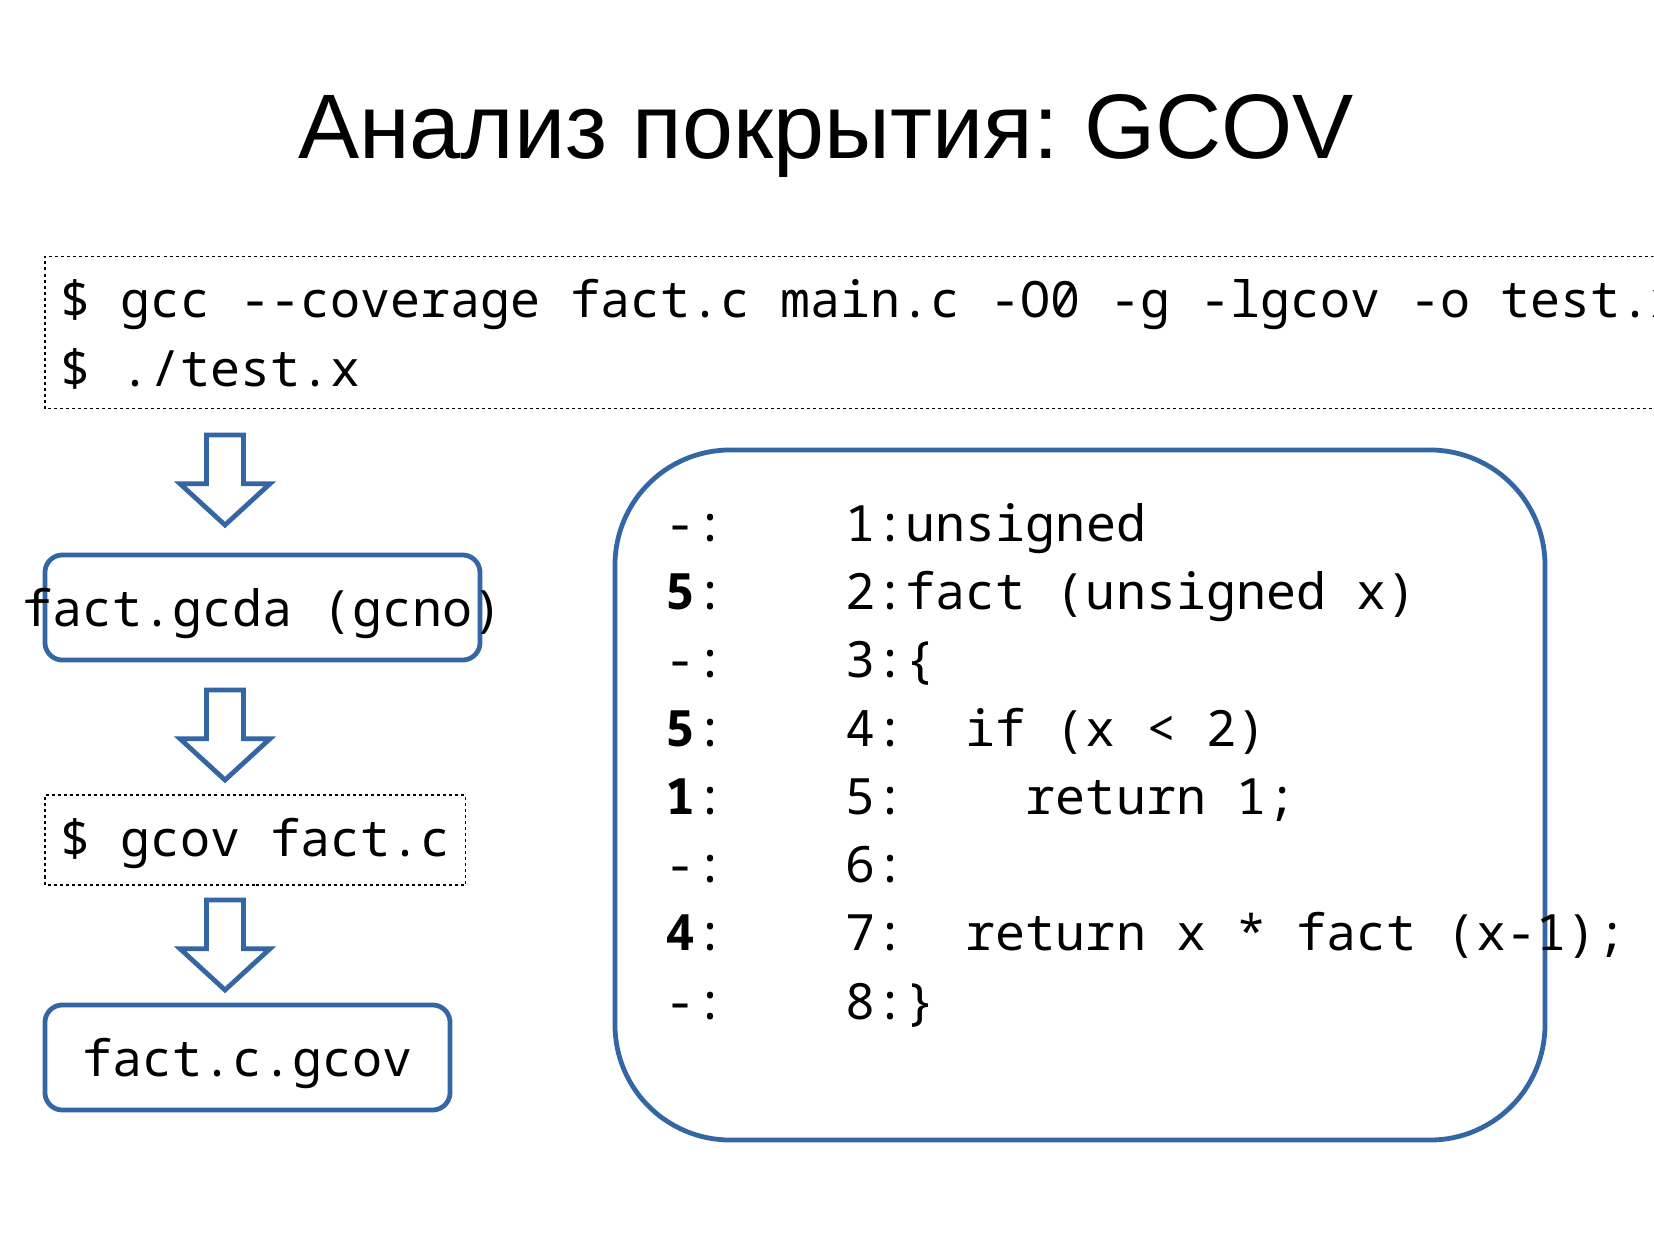

# Анализ покрытия: GCOV
$ gcc --coverage fact.c main.c -O0 -g -lgcov -o test.x
$ ./test.x
-: 1:unsigned
5: 2:fact (unsigned x)
-: 3:{
5: 4: if (x < 2)
1: 5: return 1;
-: 6:
4: 7: return x * fact (x-1);
-: 8:}
fact.gcda (gcno)
$ gcov fact.c
fact.c.gcov